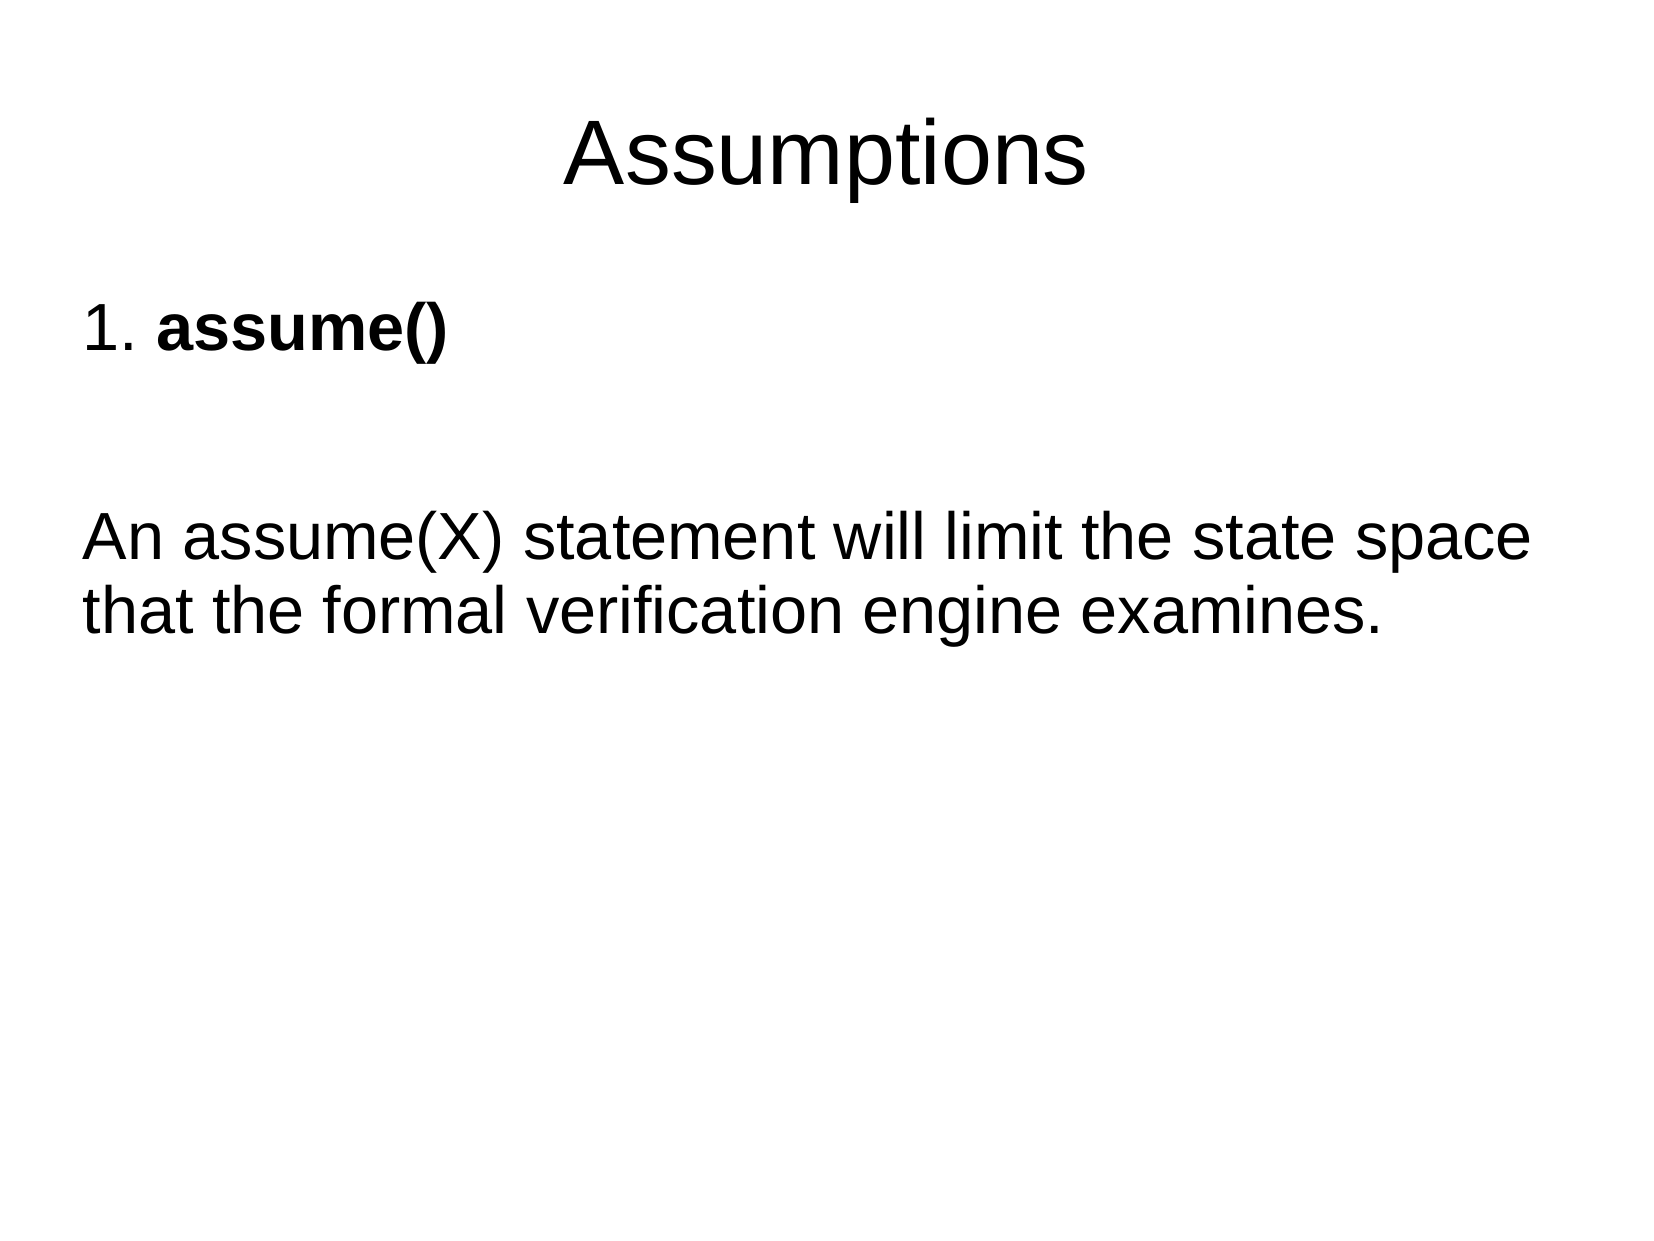

# Assumptions
1. assume()
An assume(X) statement will limit the state space that the formal verification engine examines.